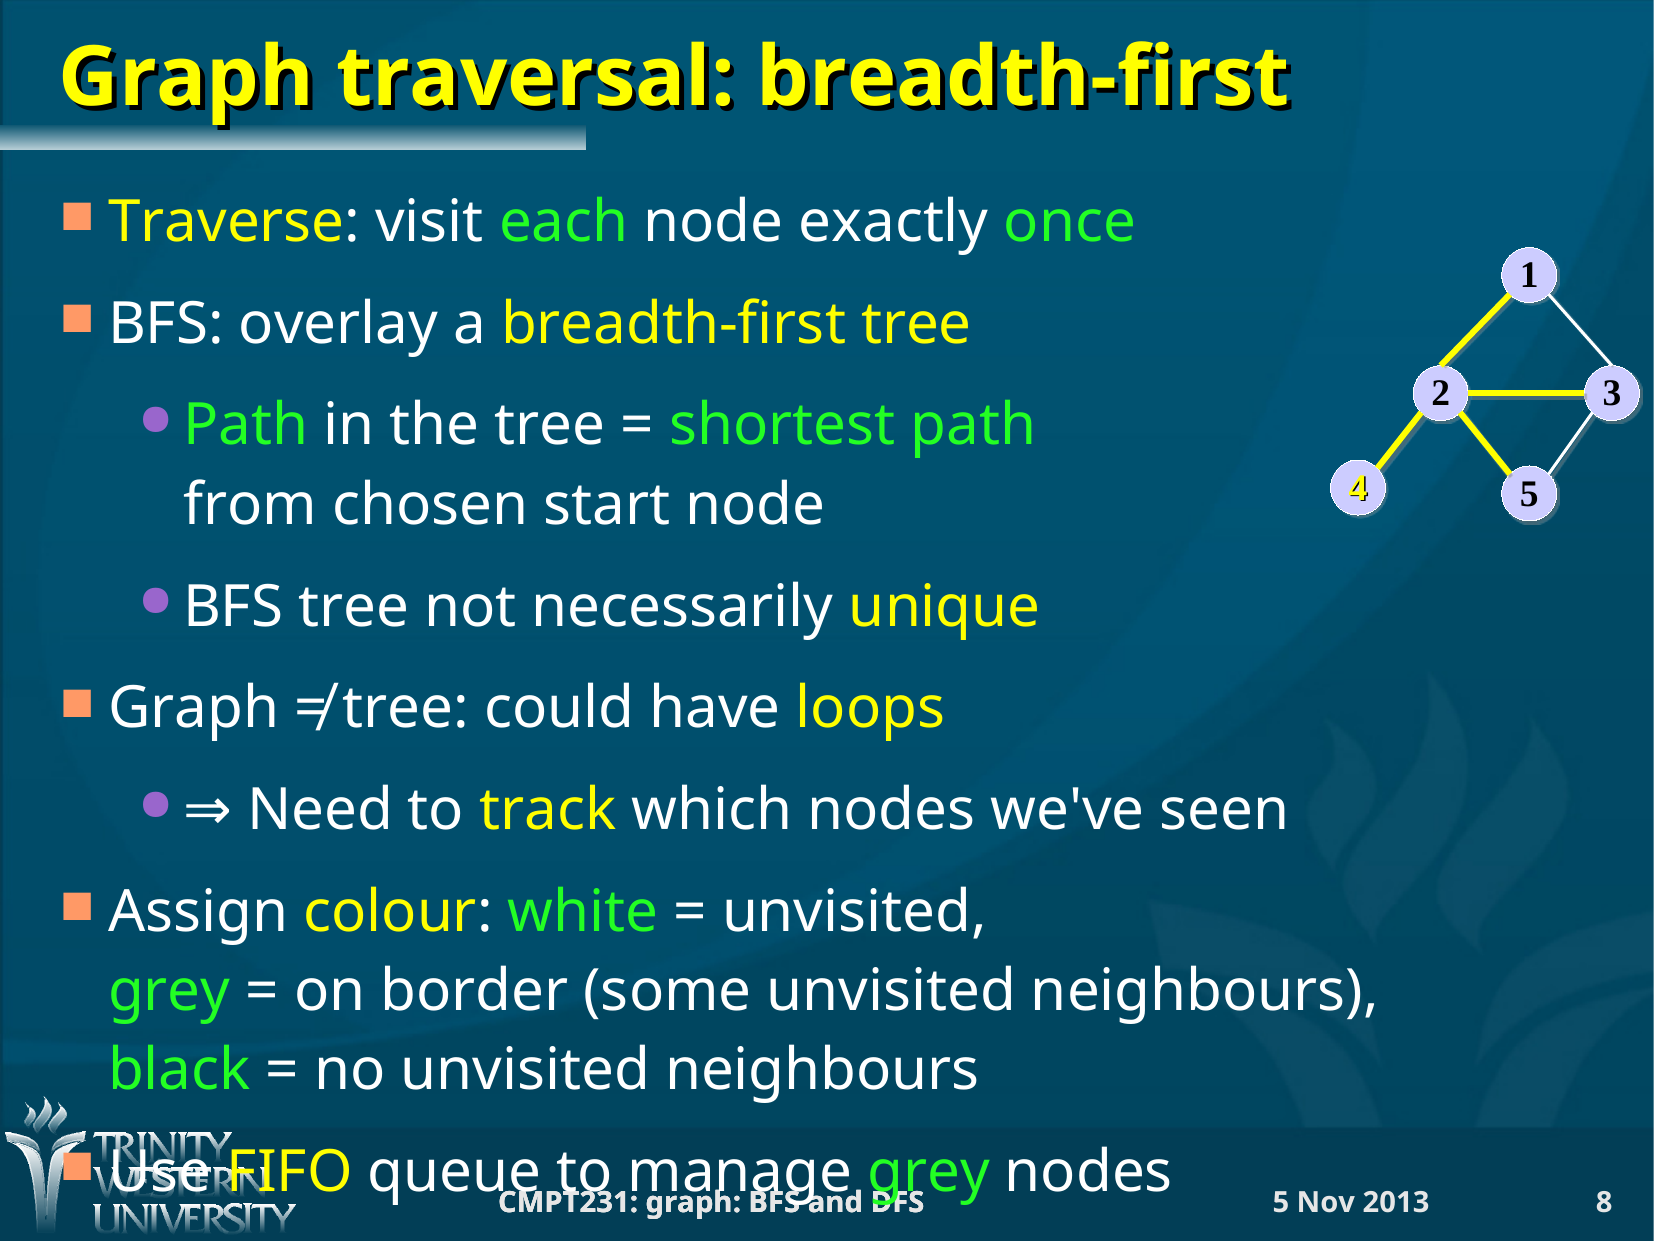

# Graph traversal: breadth-first
Traverse: visit each node exactly once
BFS: overlay a breadth-first tree
Path in the tree = shortest path
from chosen start node
BFS tree not necessarily unique
Graph ≠ tree: could have loops
⇒ Need to track which nodes we've seen
Assign colour: white = unvisited,
grey = on border (some unvisited neighbours),
black = no unvisited neighbours
Use FIFO queue to manage grey nodes
1
2
3
4
5
CMPT231: graph: BFS and DFS
5 Nov 2013
8